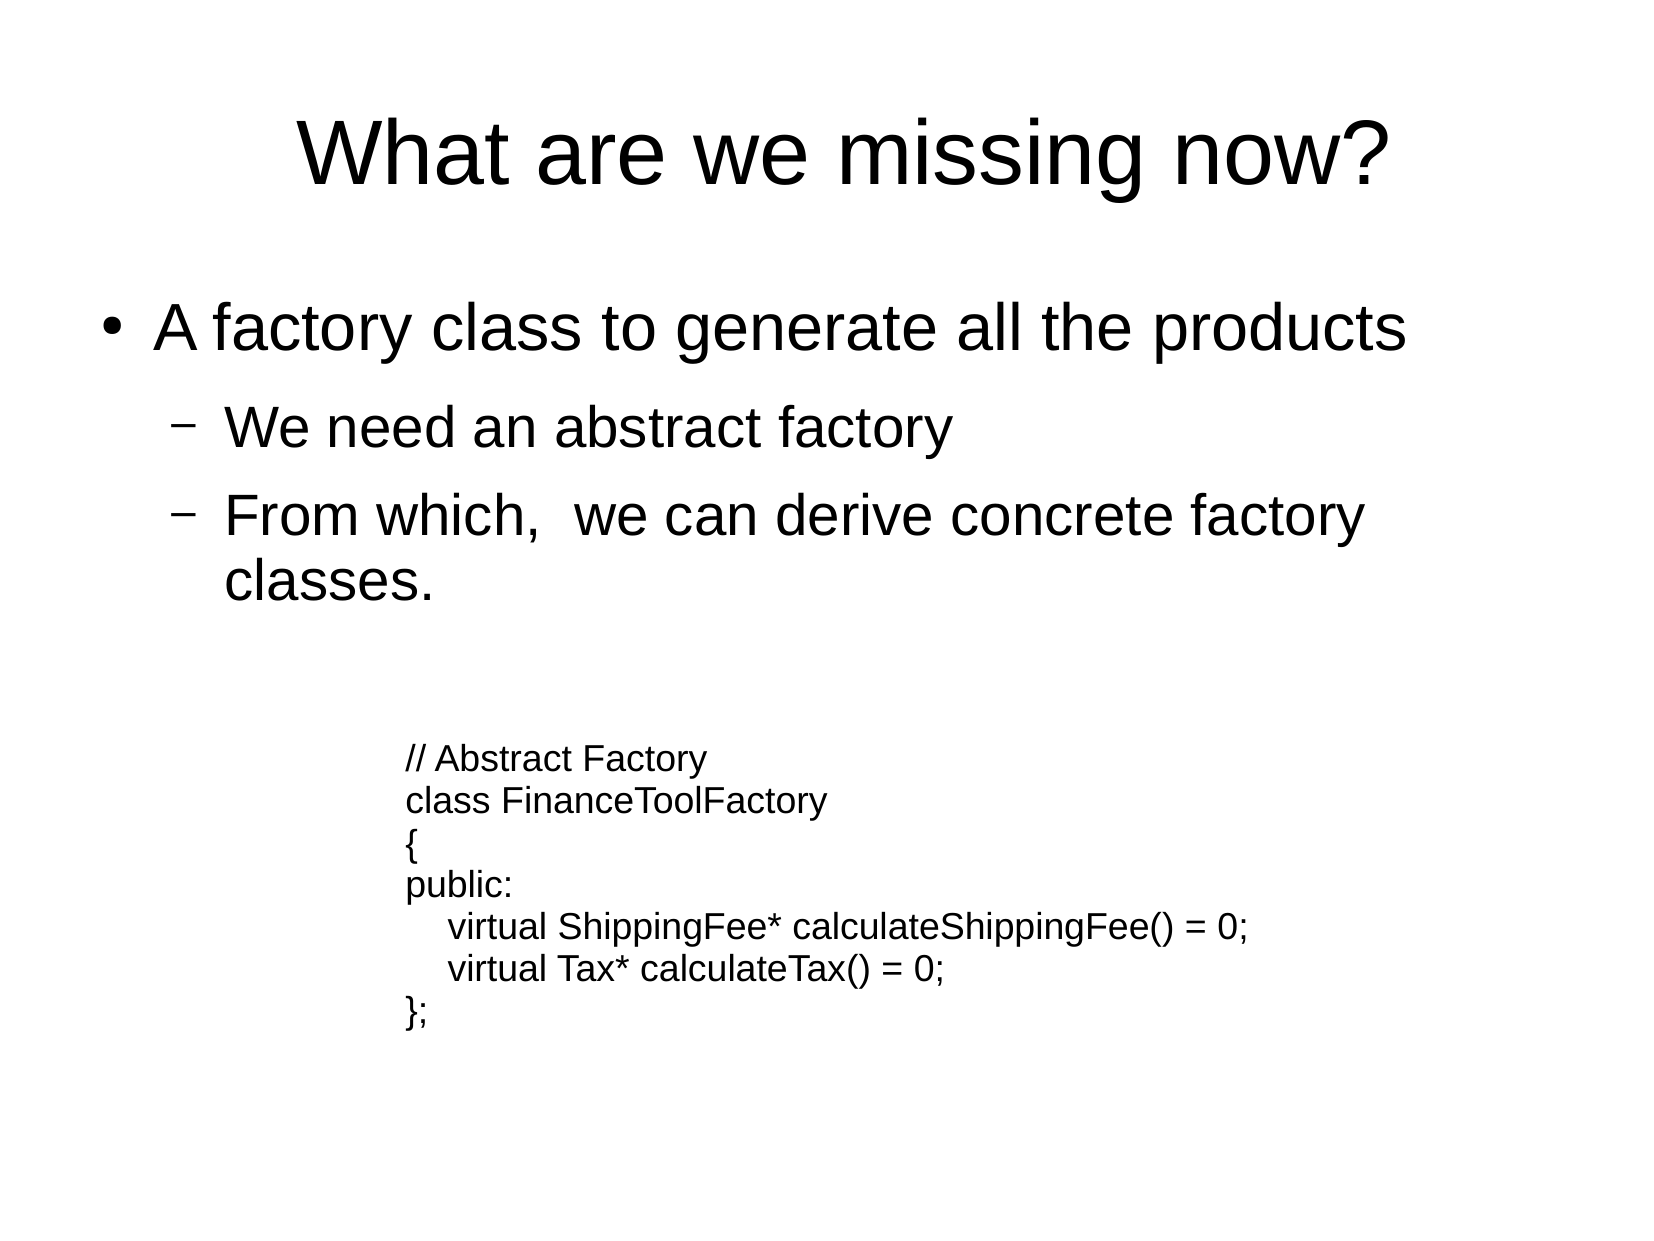

# What are we missing now?
A factory class to generate all the products
We need an abstract factory
From which, we can derive concrete factory classes.
// Abstract Factory
class FinanceToolFactory
{
public:
 virtual ShippingFee* calculateShippingFee() = 0;
 virtual Tax* calculateTax() = 0;
};